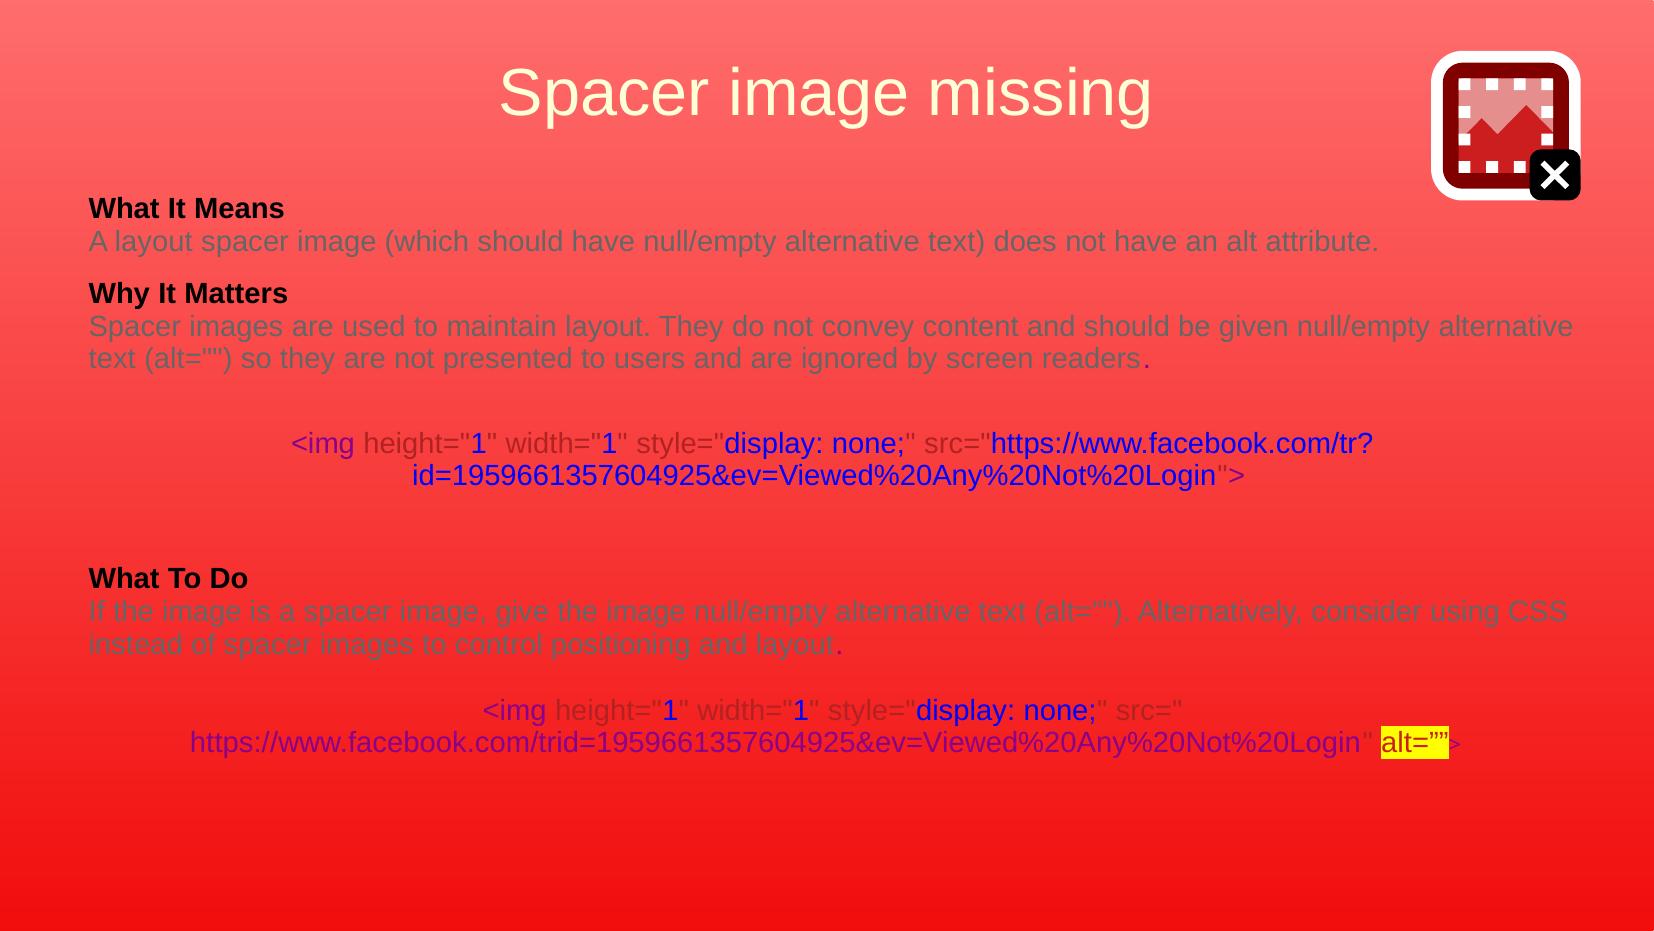

# Spacer image missing
What It Means
A layout spacer image (which should have null/empty alternative text) does not have an alt attribute.
Why It Matters
Spacer images are used to maintain layout. They do not convey content and should be given null/empty alternative text (alt="") so they are not presented to users and are ignored by screen readers.
<img height="1" width="1" style="display: none;" src="https://www.facebook.com/tr?id=1959661357604925&ev=Viewed%20Any%20Not%20Login">
What To Do
If the image is a spacer image, give the image null/empty alternative text (alt=""). Alternatively, consider using CSS instead of spacer images to control positioning and layout.
<img height="1" width="1" style="display: none;" src="https://www.facebook.com/trid=1959661357604925&ev=Viewed%20Any%20Not%20Login" alt=””>